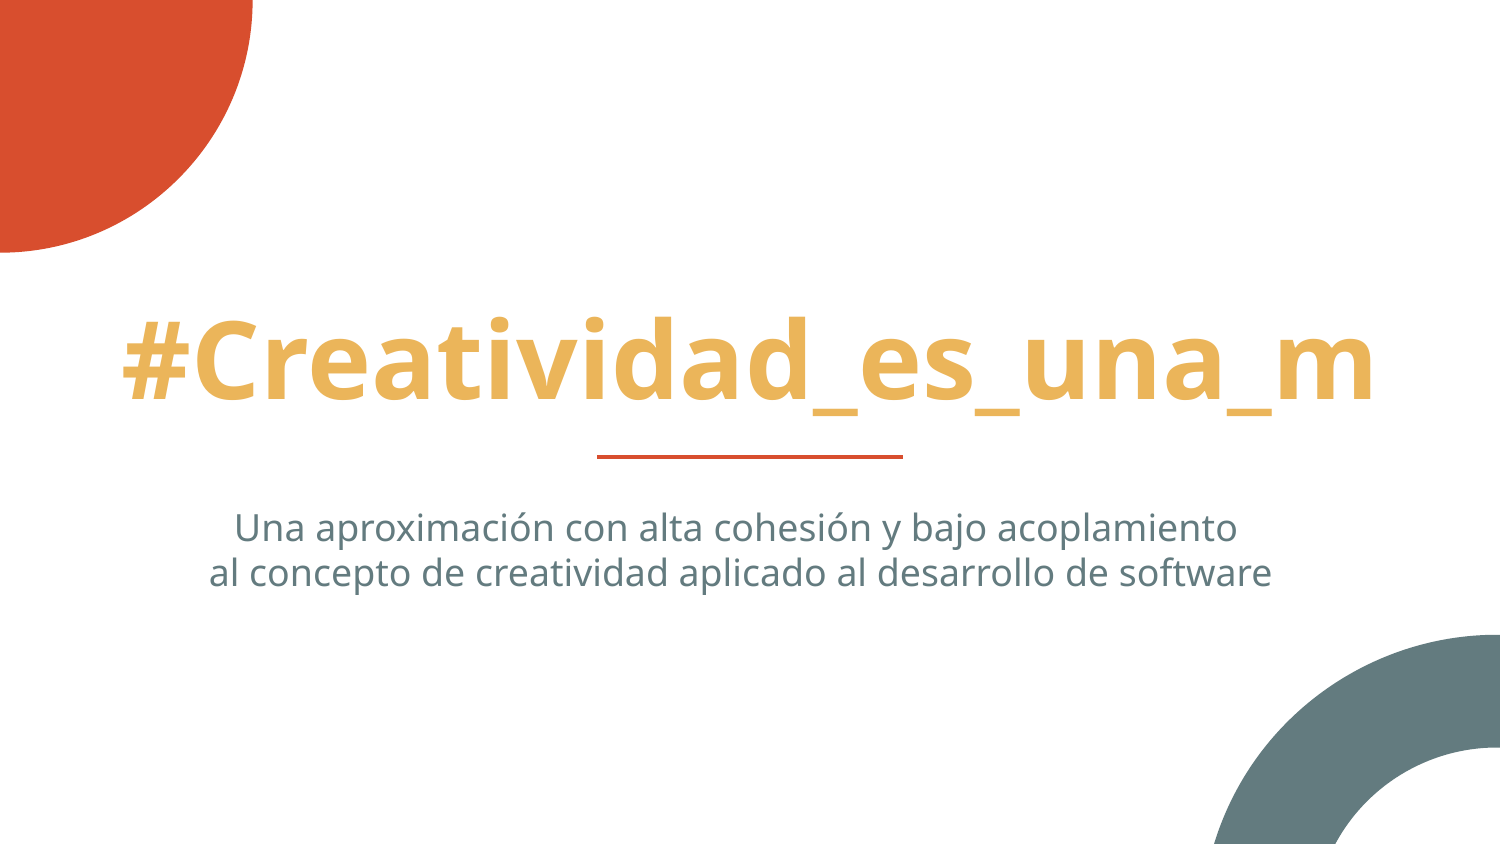

# #Creatividad_es_una_m
Una aproximación con alta cohesión y bajo acoplamiento
al concepto de creatividad aplicado al desarrollo de software